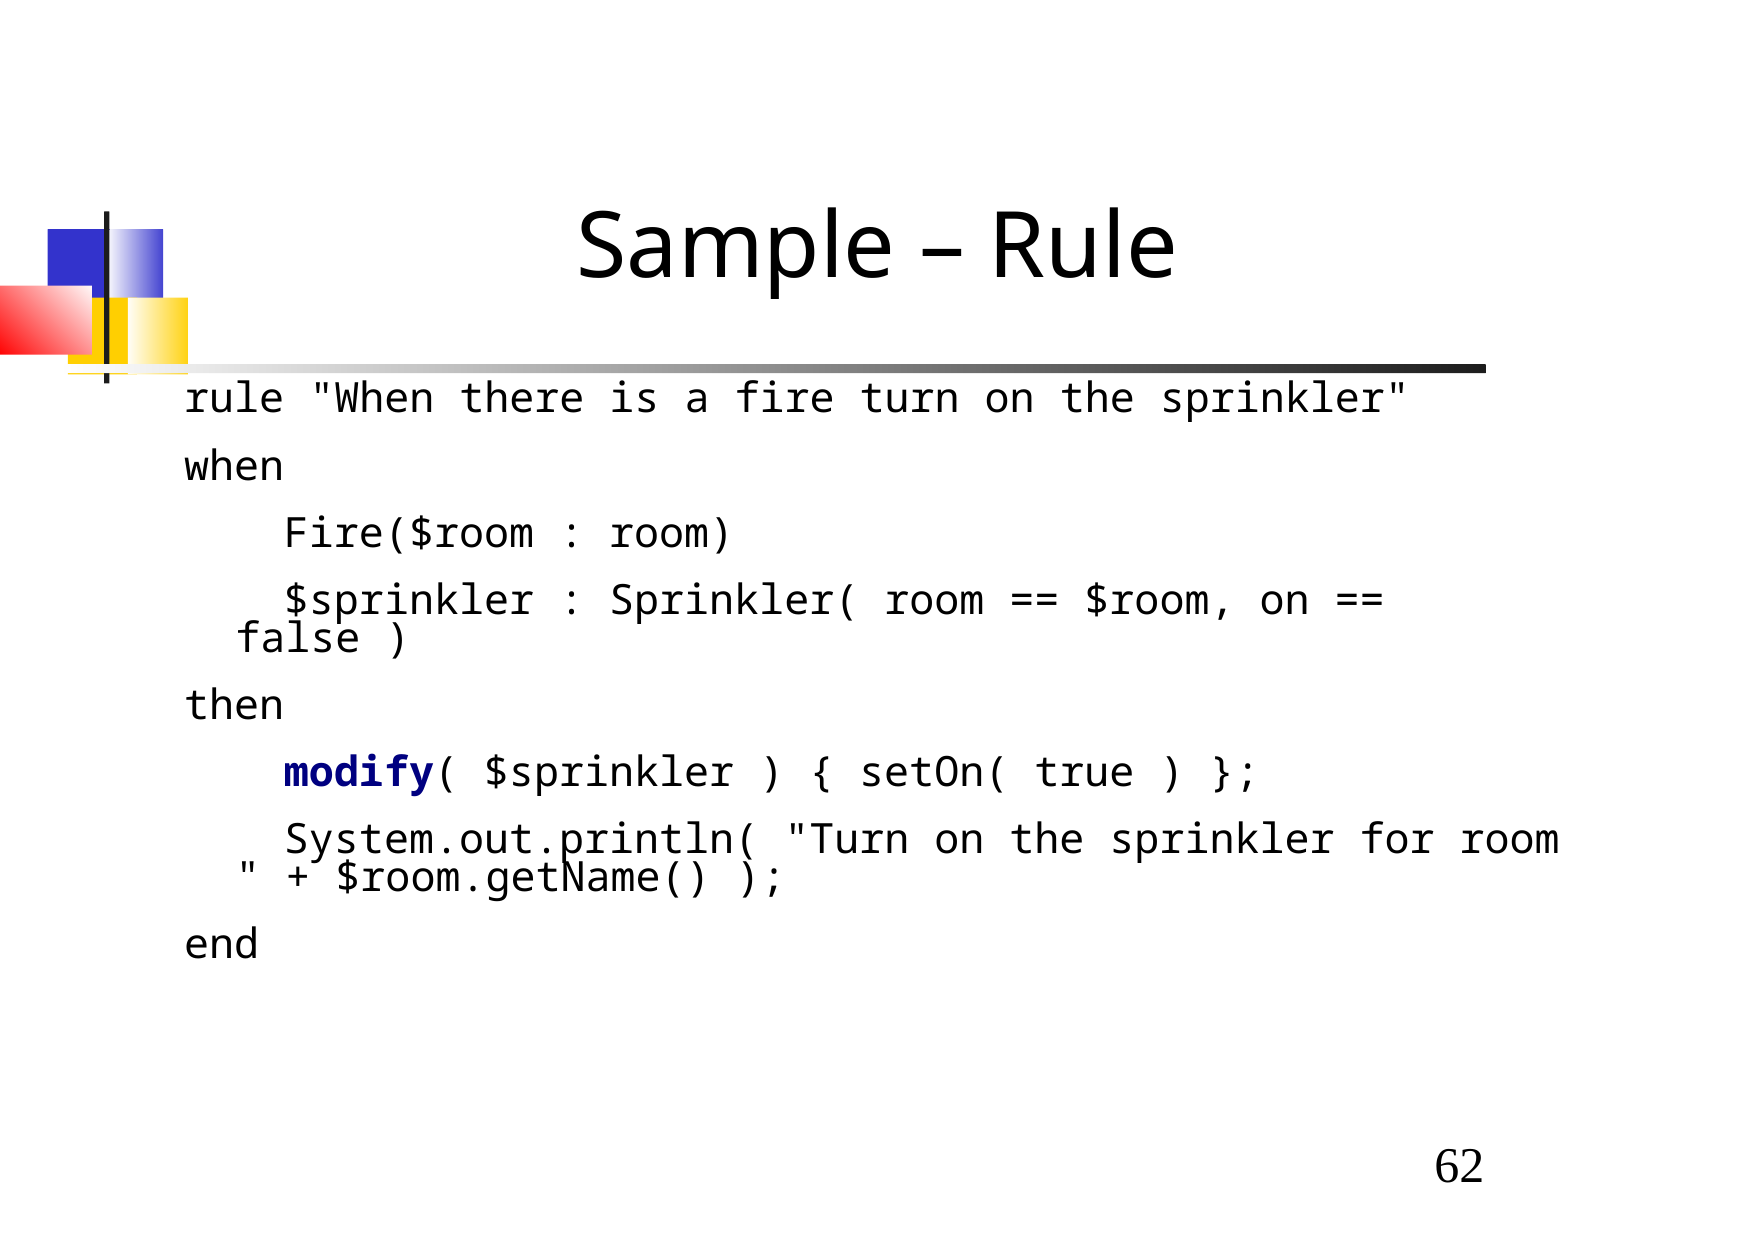

# Sample – Rule
rule "When there is a fire turn on the sprinkler"
when
 Fire($room : room)
 $sprinkler : Sprinkler( room == $room, on == false )
then
 modify( $sprinkler ) { setOn( true ) };
 System.out.println( "Turn on the sprinkler for room " + $room.getName() );
end